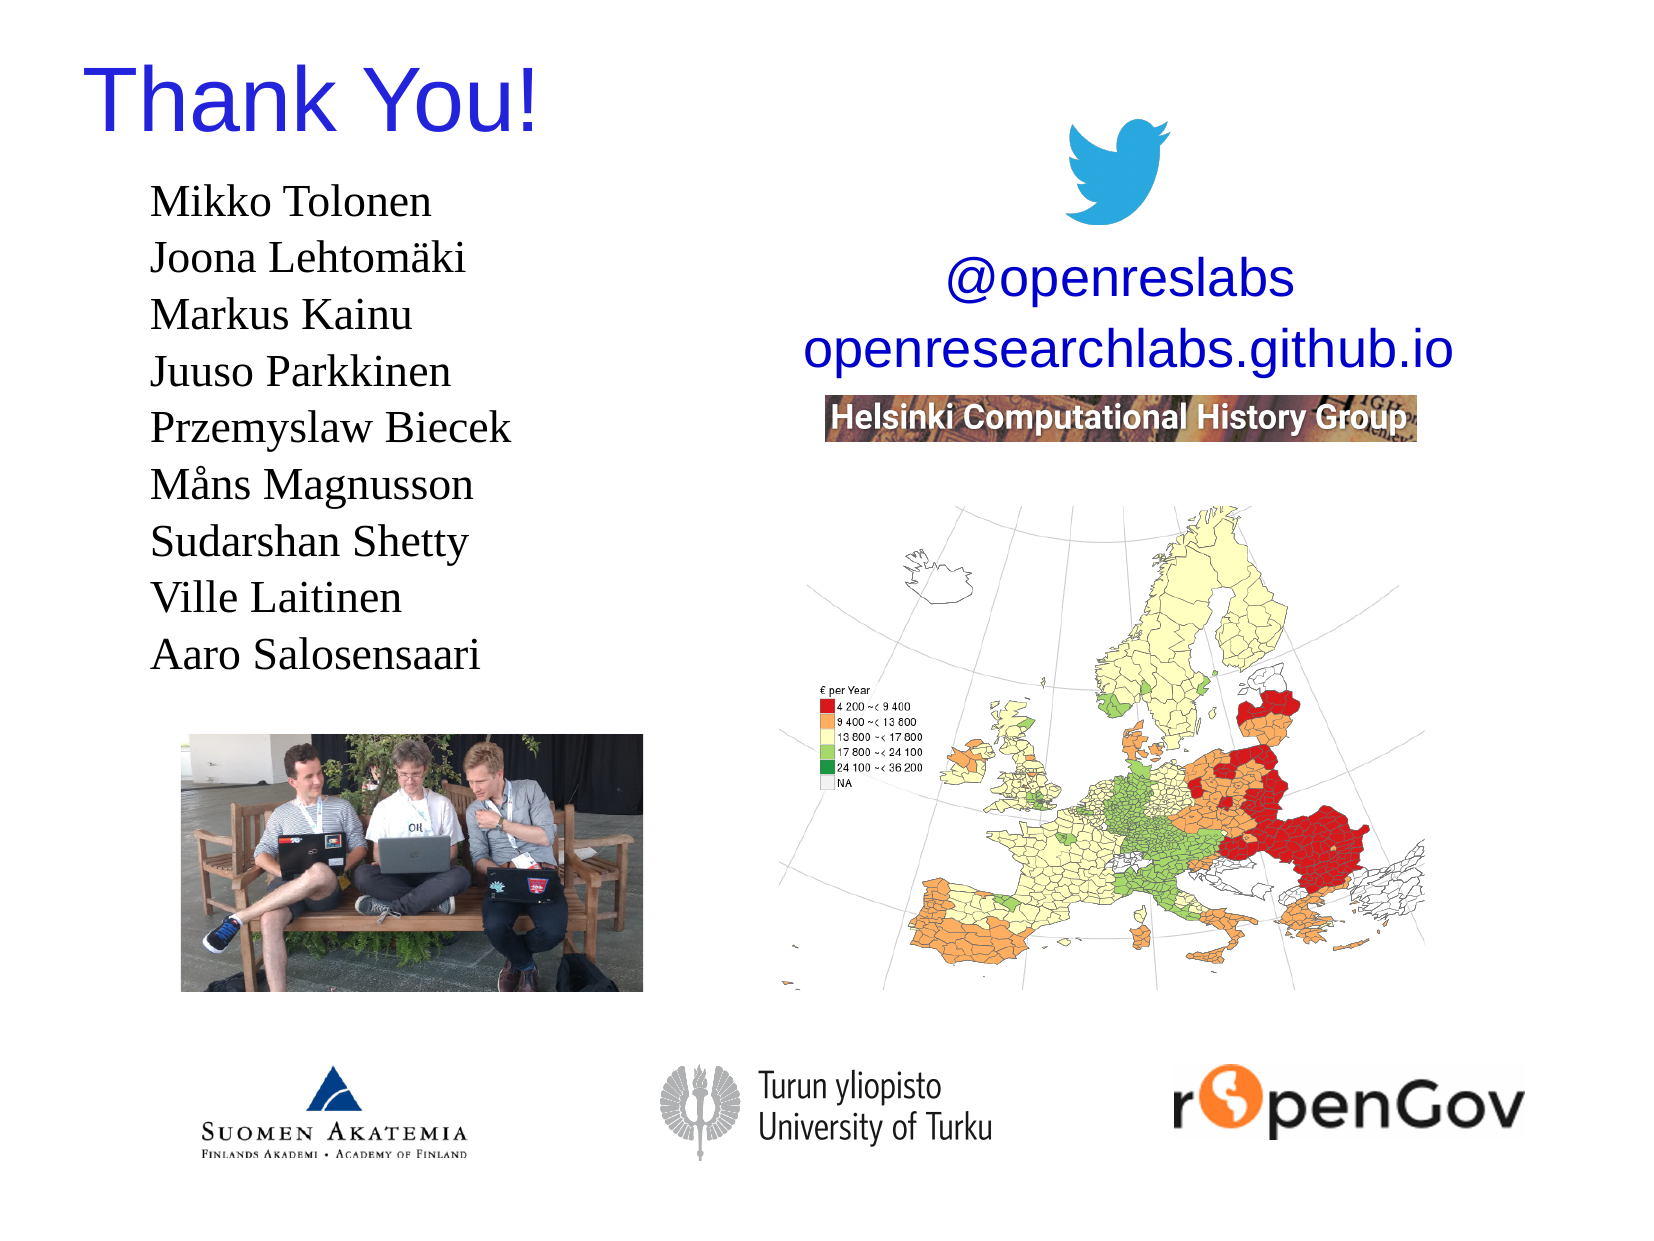

# Thank You!
Mikko Tolonen
Joona Lehtomäki
Markus Kainu
Juuso Parkkinen
Przemyslaw Biecek
Måns Magnusson
Sudarshan Shetty
Ville Laitinen
Aaro Salosensaari
@openreslabs
openresearchlabs.github.io